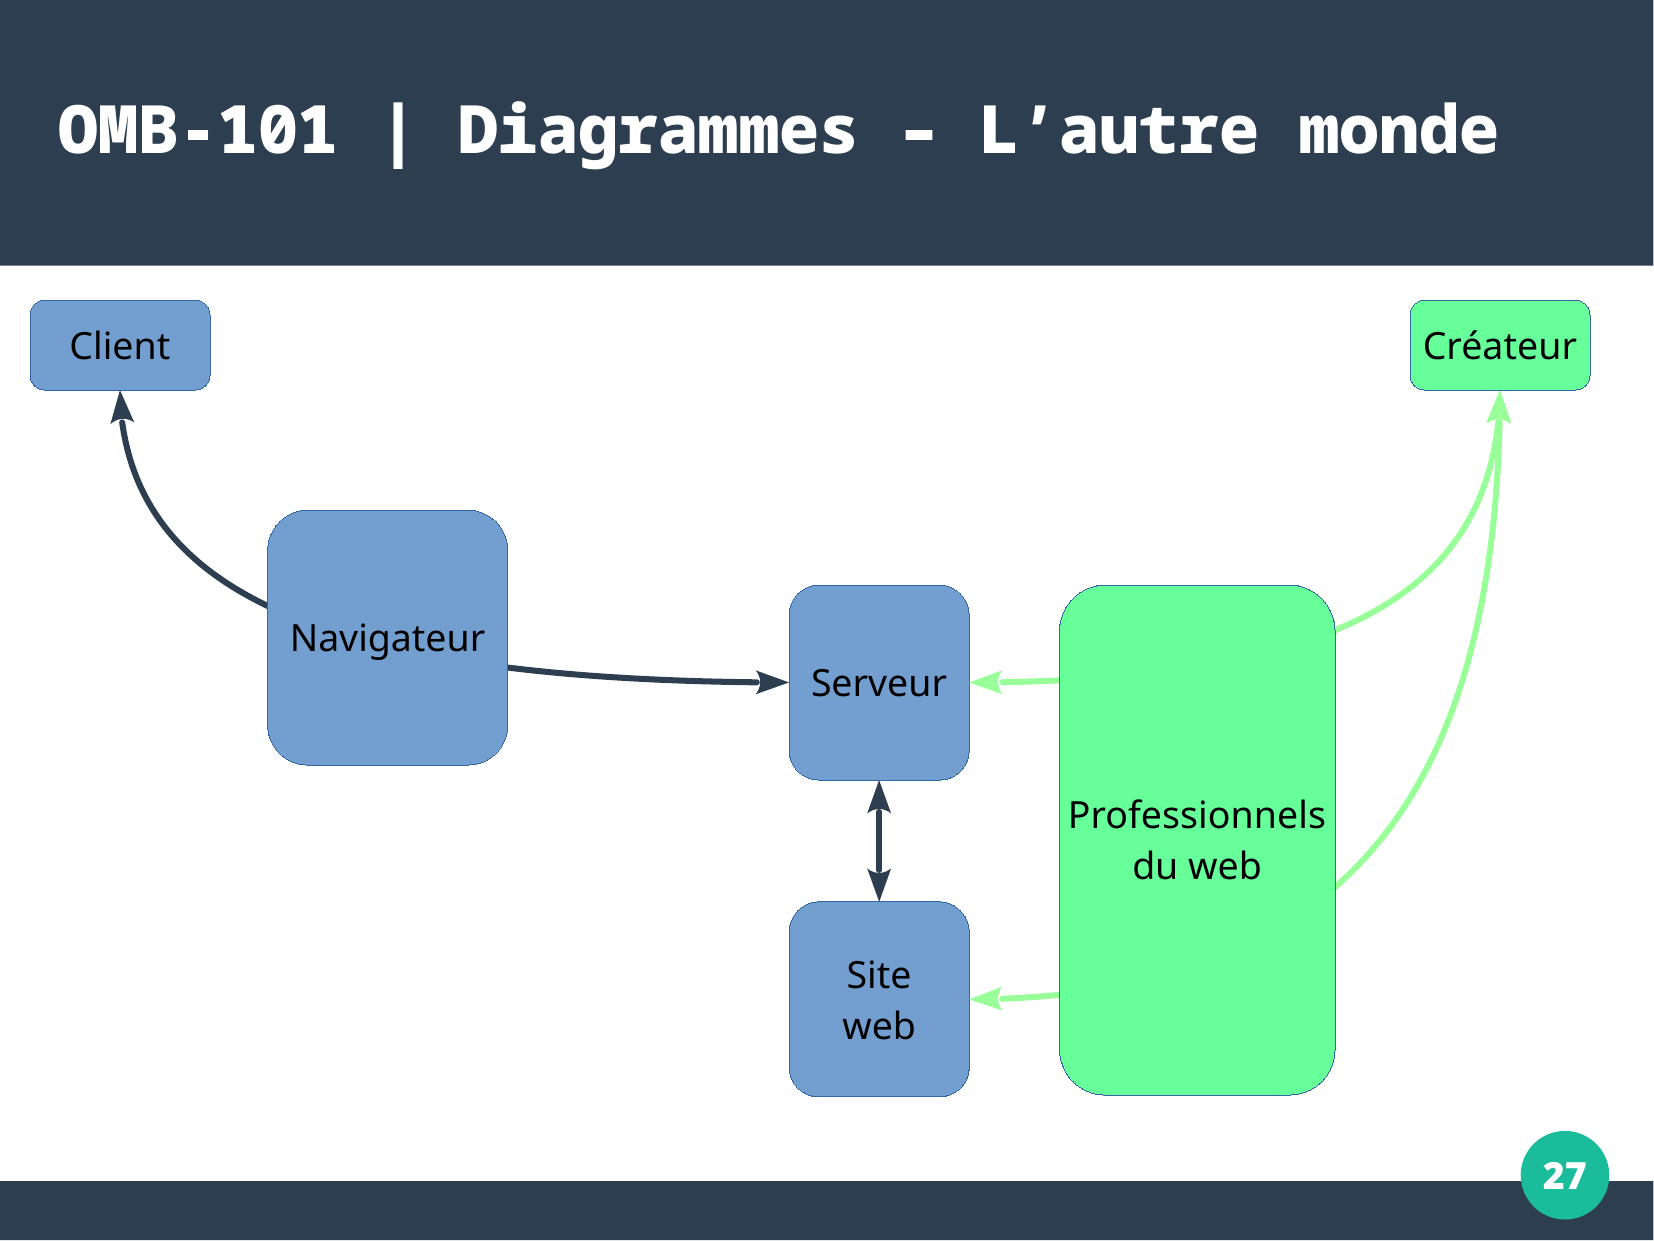

# OMB-101 | Diagrammes – L’autre monde
Client
Créateur
Navigateur
Serveur
Professionnels
du web
Site
web
27